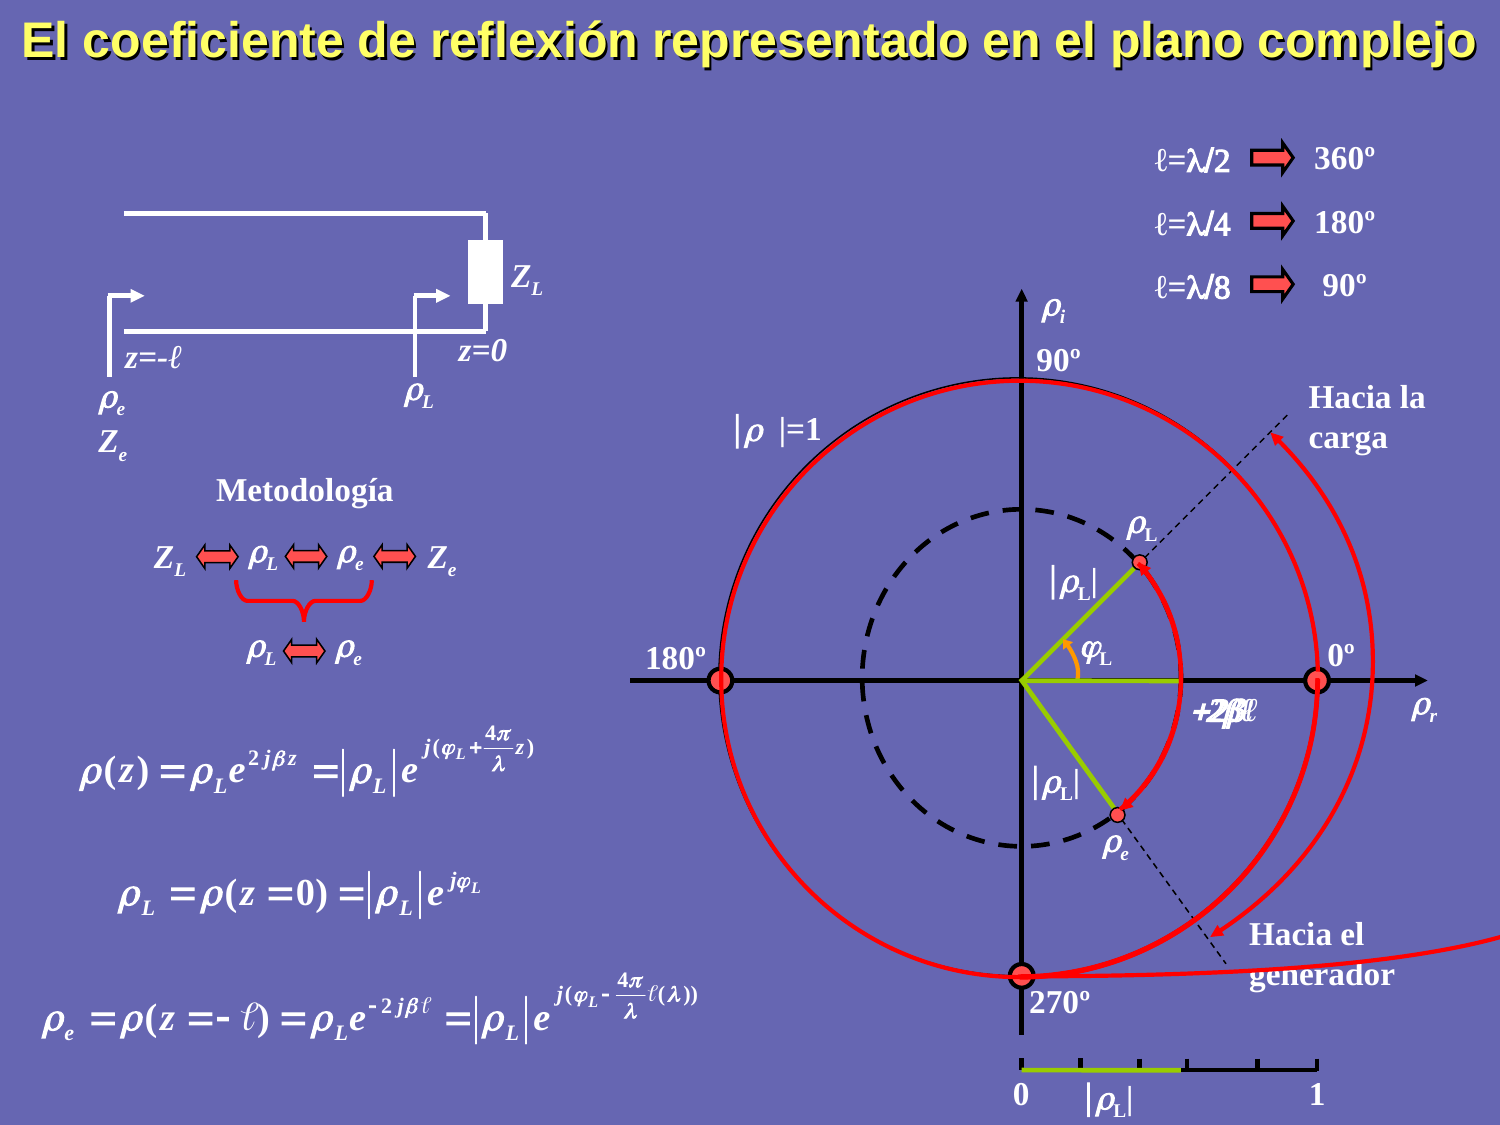

El coeficiente de reflexión representado en el plano complejo
360º
ℓ=
180º
ℓ=
ZL
90º
ℓ=
i
e
Ze
L
z=0
z=-ℓ
90º
Hacia la
carga
|=1
Metodología
L
L
e
ZL
Ze
L|
L
e
L
0º
180º
r
ℓ
ℓ
L|
e
Hacia el
generador
270º
0
1
L|